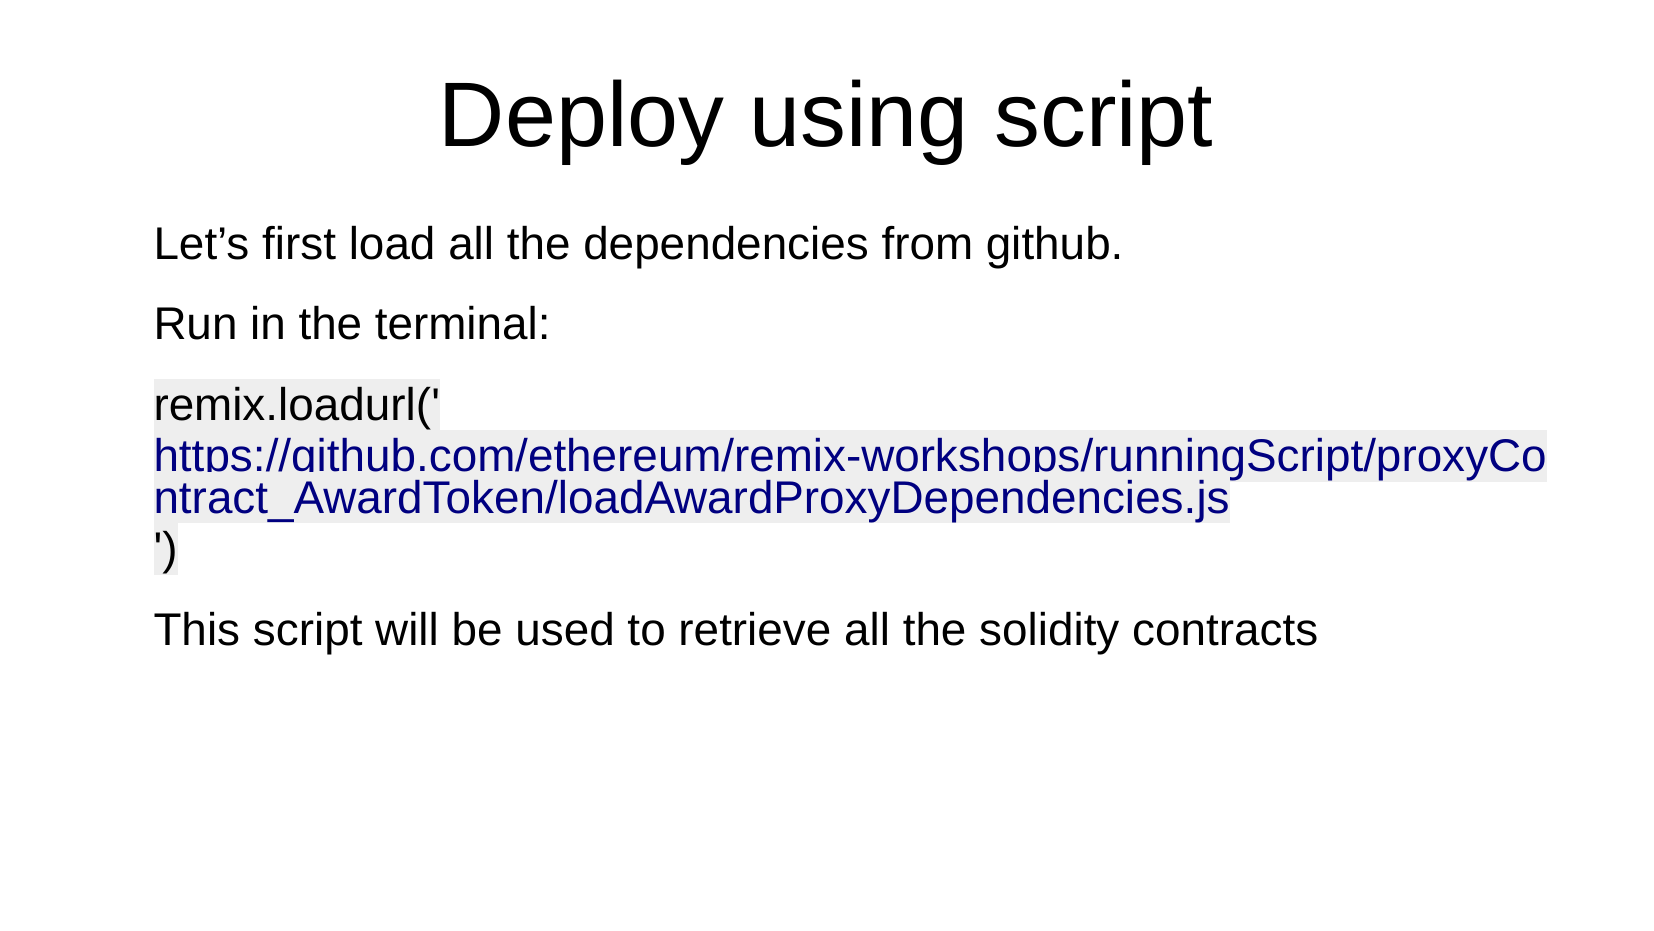

# Deploy using script
Let’s first load all the dependencies from github.
Run in the terminal:
remix.loadurl('https://github.com/ethereum/remix-workshops/runningScript/proxyContract_AwardToken/loadAwardProxyDependencies.js')
This script will be used to retrieve all the solidity contracts